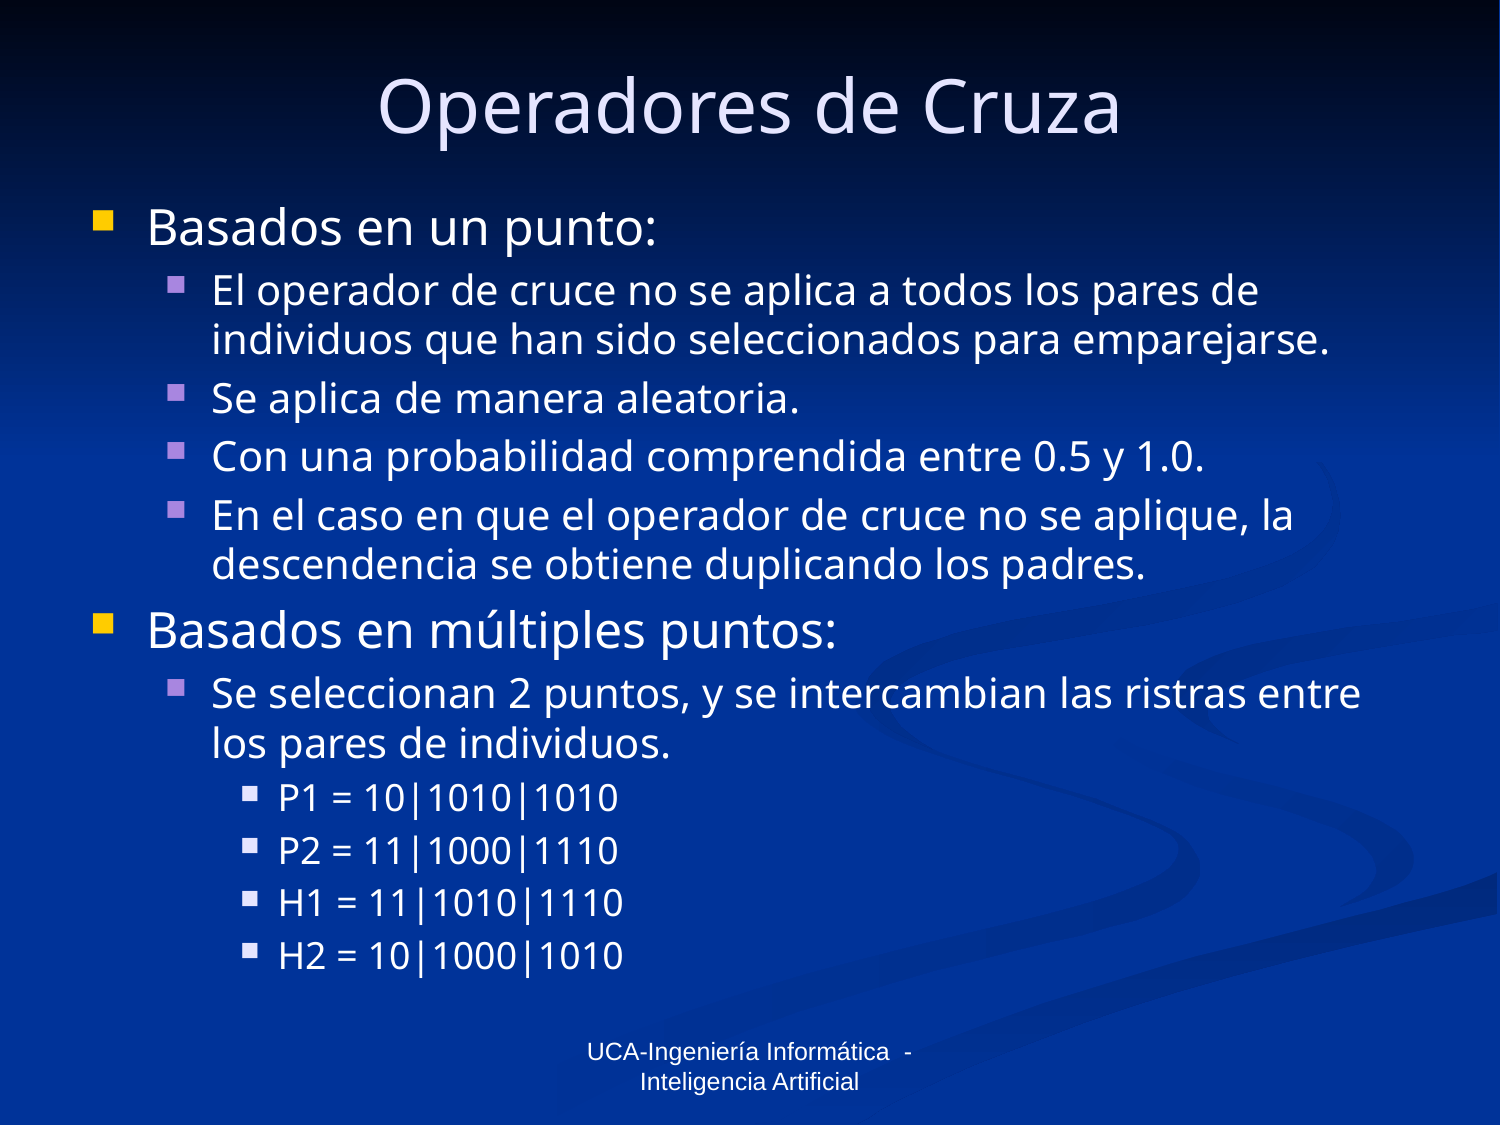

# Operadores de Cruza
Basados en un punto:
El operador de cruce no se aplica a todos los pares de individuos que han sido seleccionados para emparejarse.
Se aplica de manera aleatoria.
Con una probabilidad comprendida entre 0.5 y 1.0.
En el caso en que el operador de cruce no se aplique, la descendencia se obtiene duplicando los padres.
Basados en múltiples puntos:
Se seleccionan 2 puntos, y se intercambian las ristras entre los pares de individuos.
P1 = 10|1010|1010
P2 = 11|1000|1110
H1 = 11|1010|1110
H2 = 10|1000|1010
UCA-Ingeniería Informática - Inteligencia Artificial